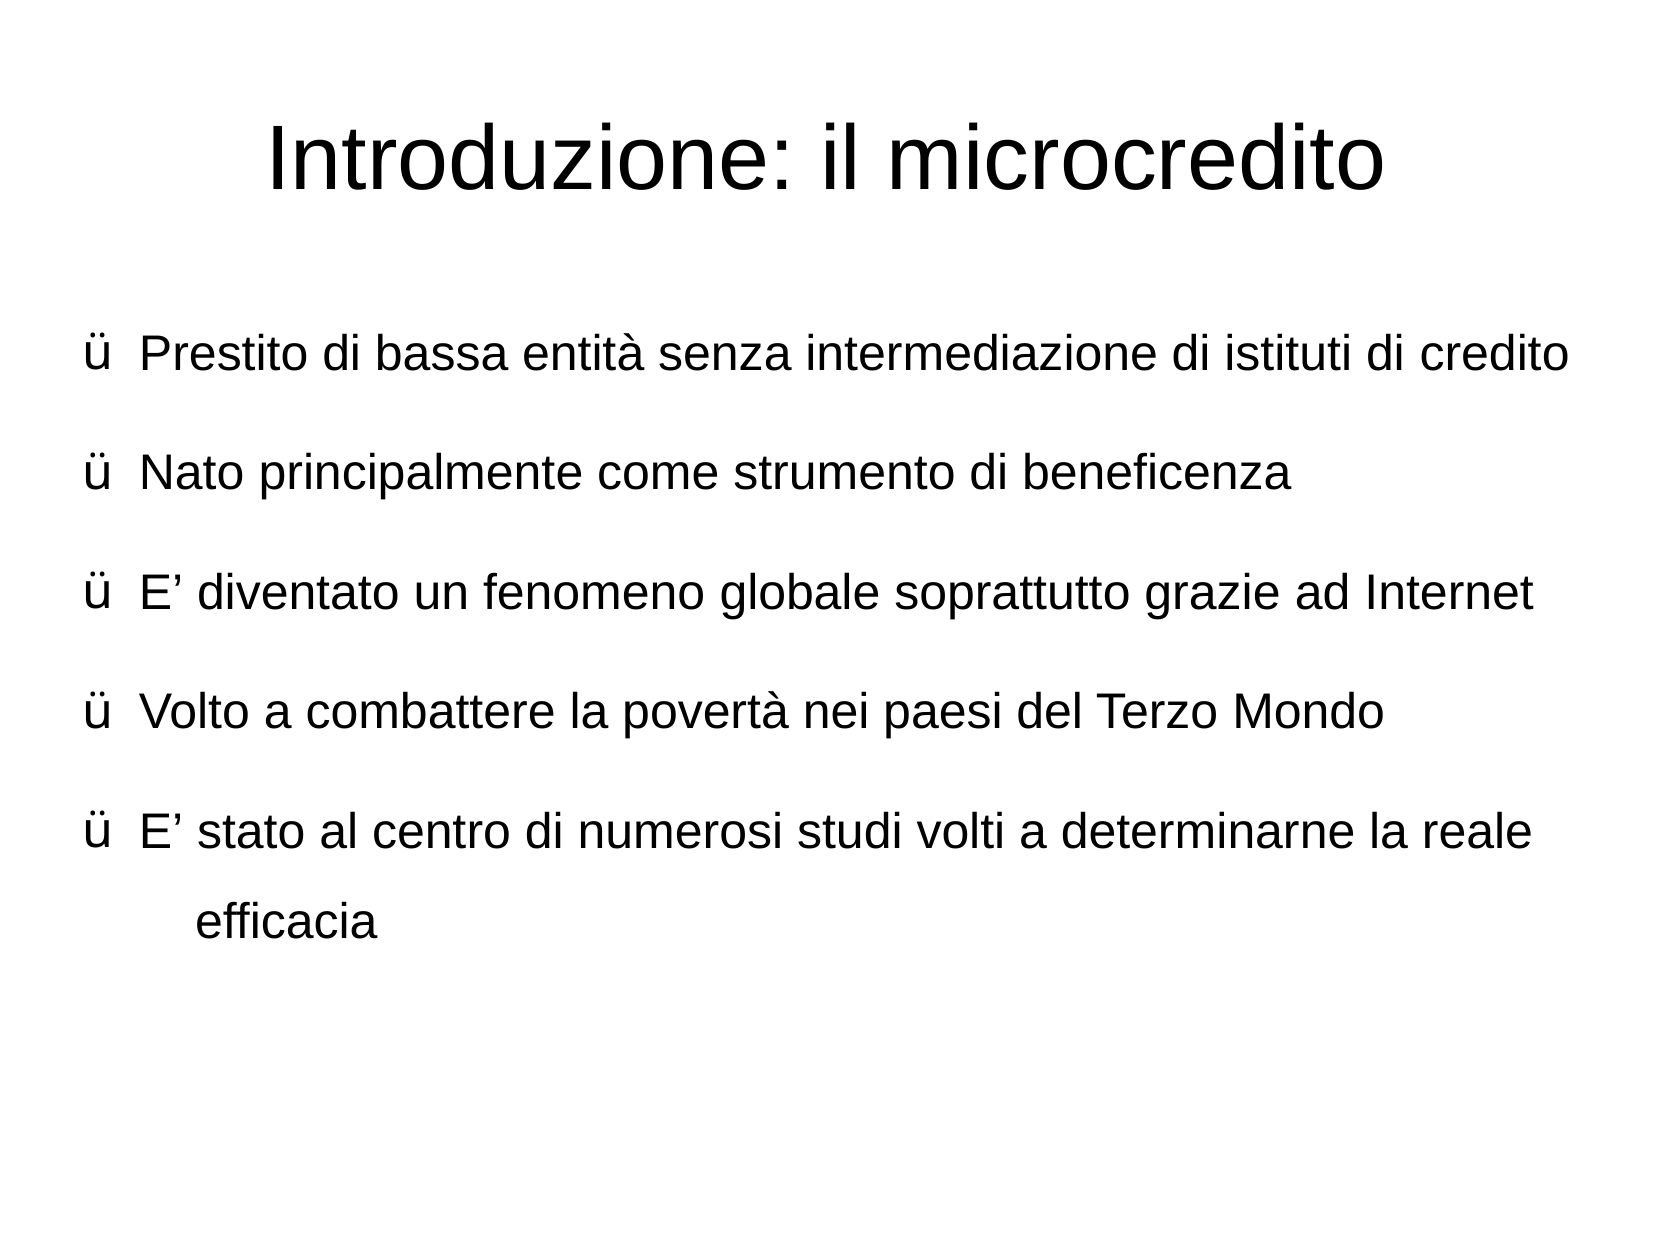

# Introduzione: il microcredito
Prestito di bassa entità senza intermediazione di istituti di credito
Nato principalmente come strumento di beneficenza
E’ diventato un fenomeno globale soprattutto grazie ad Internet
Volto a combattere la povertà nei paesi del Terzo Mondo
E’ stato al centro di numerosi studi volti a determinarne la reale efficacia